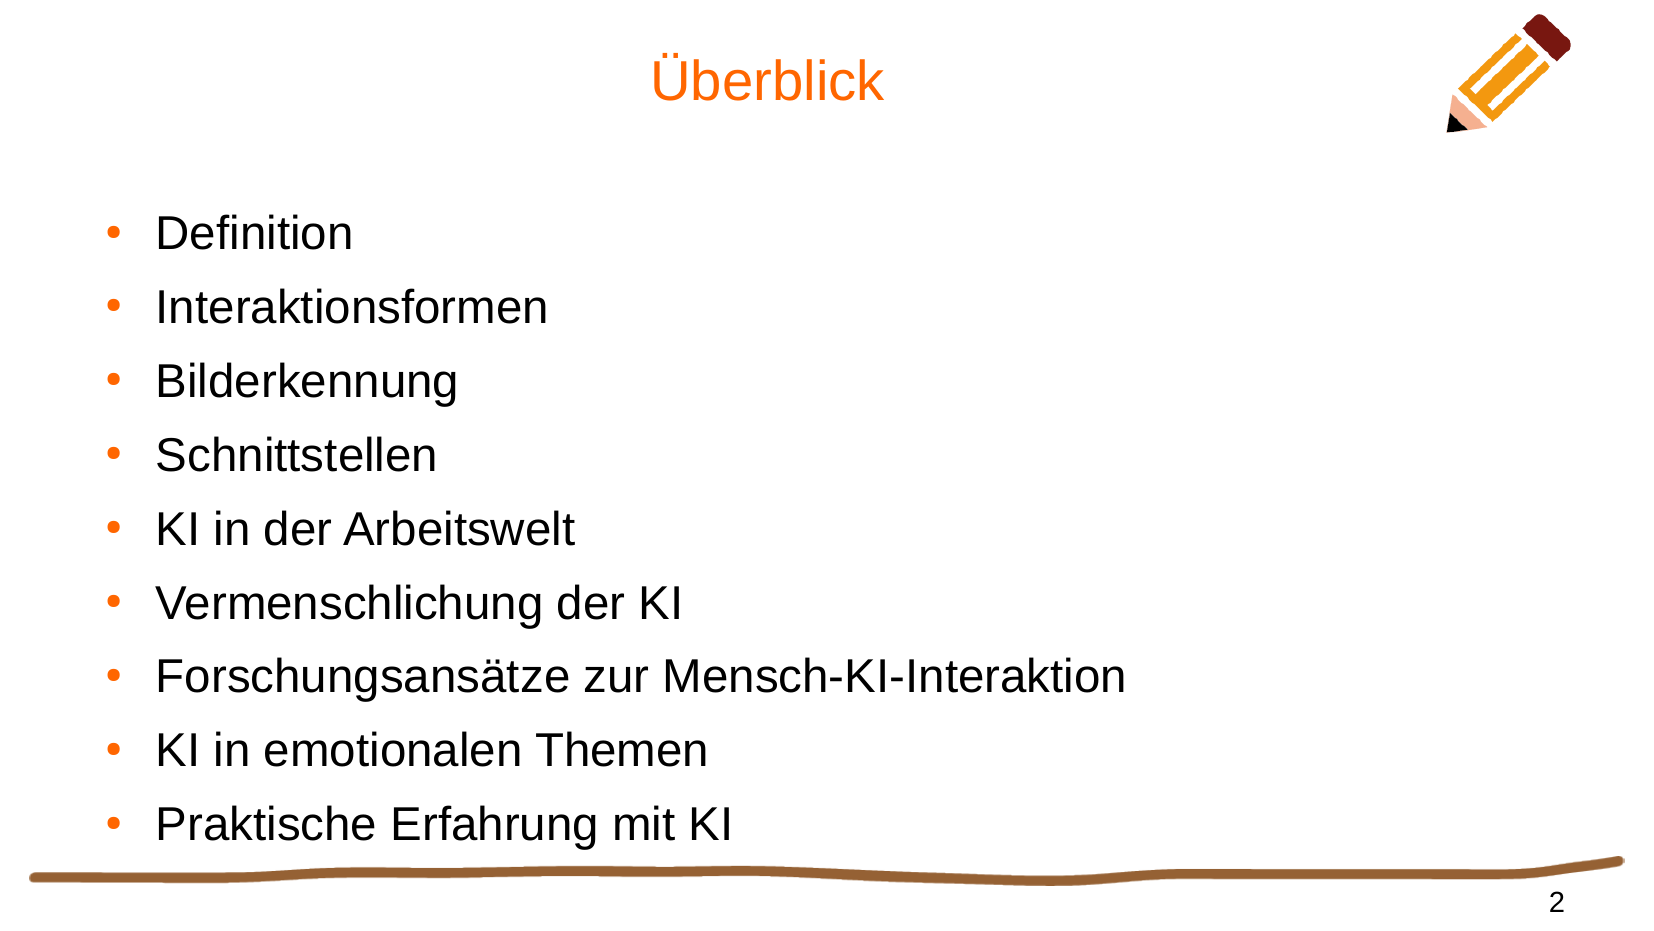

# Überblick
Definition
Interaktionsformen
Bilderkennung
Schnittstellen
KI in der Arbeitswelt
Vermenschlichung der KI
Forschungsansätze zur Mensch-KI-Interaktion
KI in emotionalen Themen
Praktische Erfahrung mit KI
2